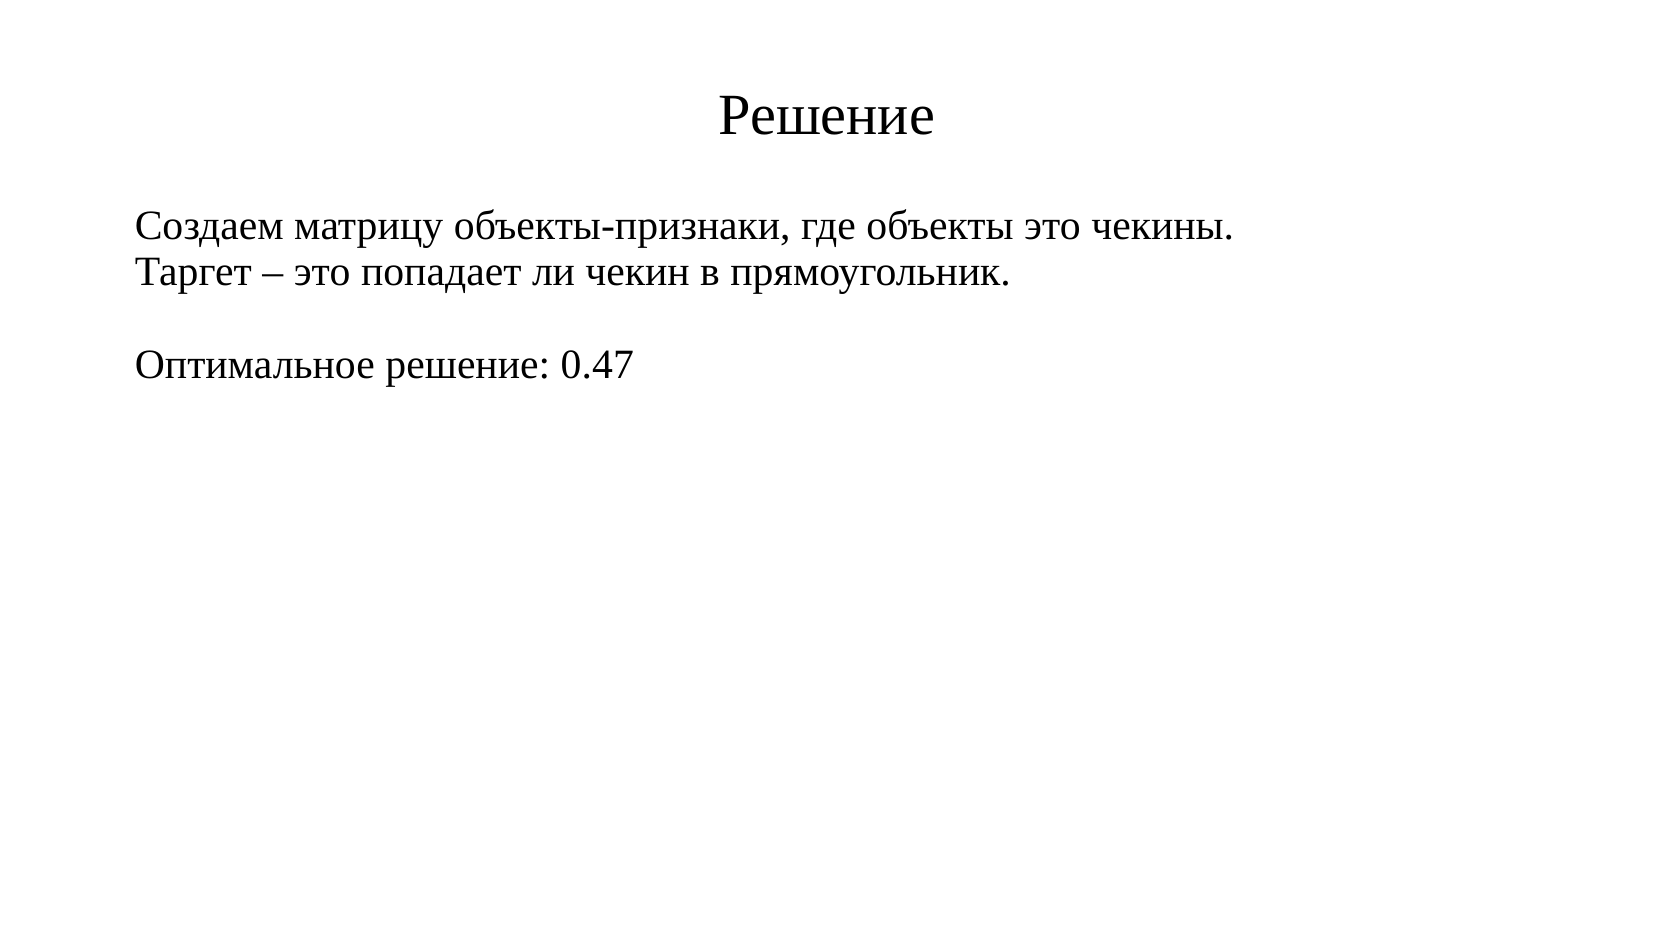

Решение
Создаем матрицу объекты-признаки, где объекты это чекины.
Таргет – это попадает ли чекин в прямоугольник.
Оптимальное решение: 0.47